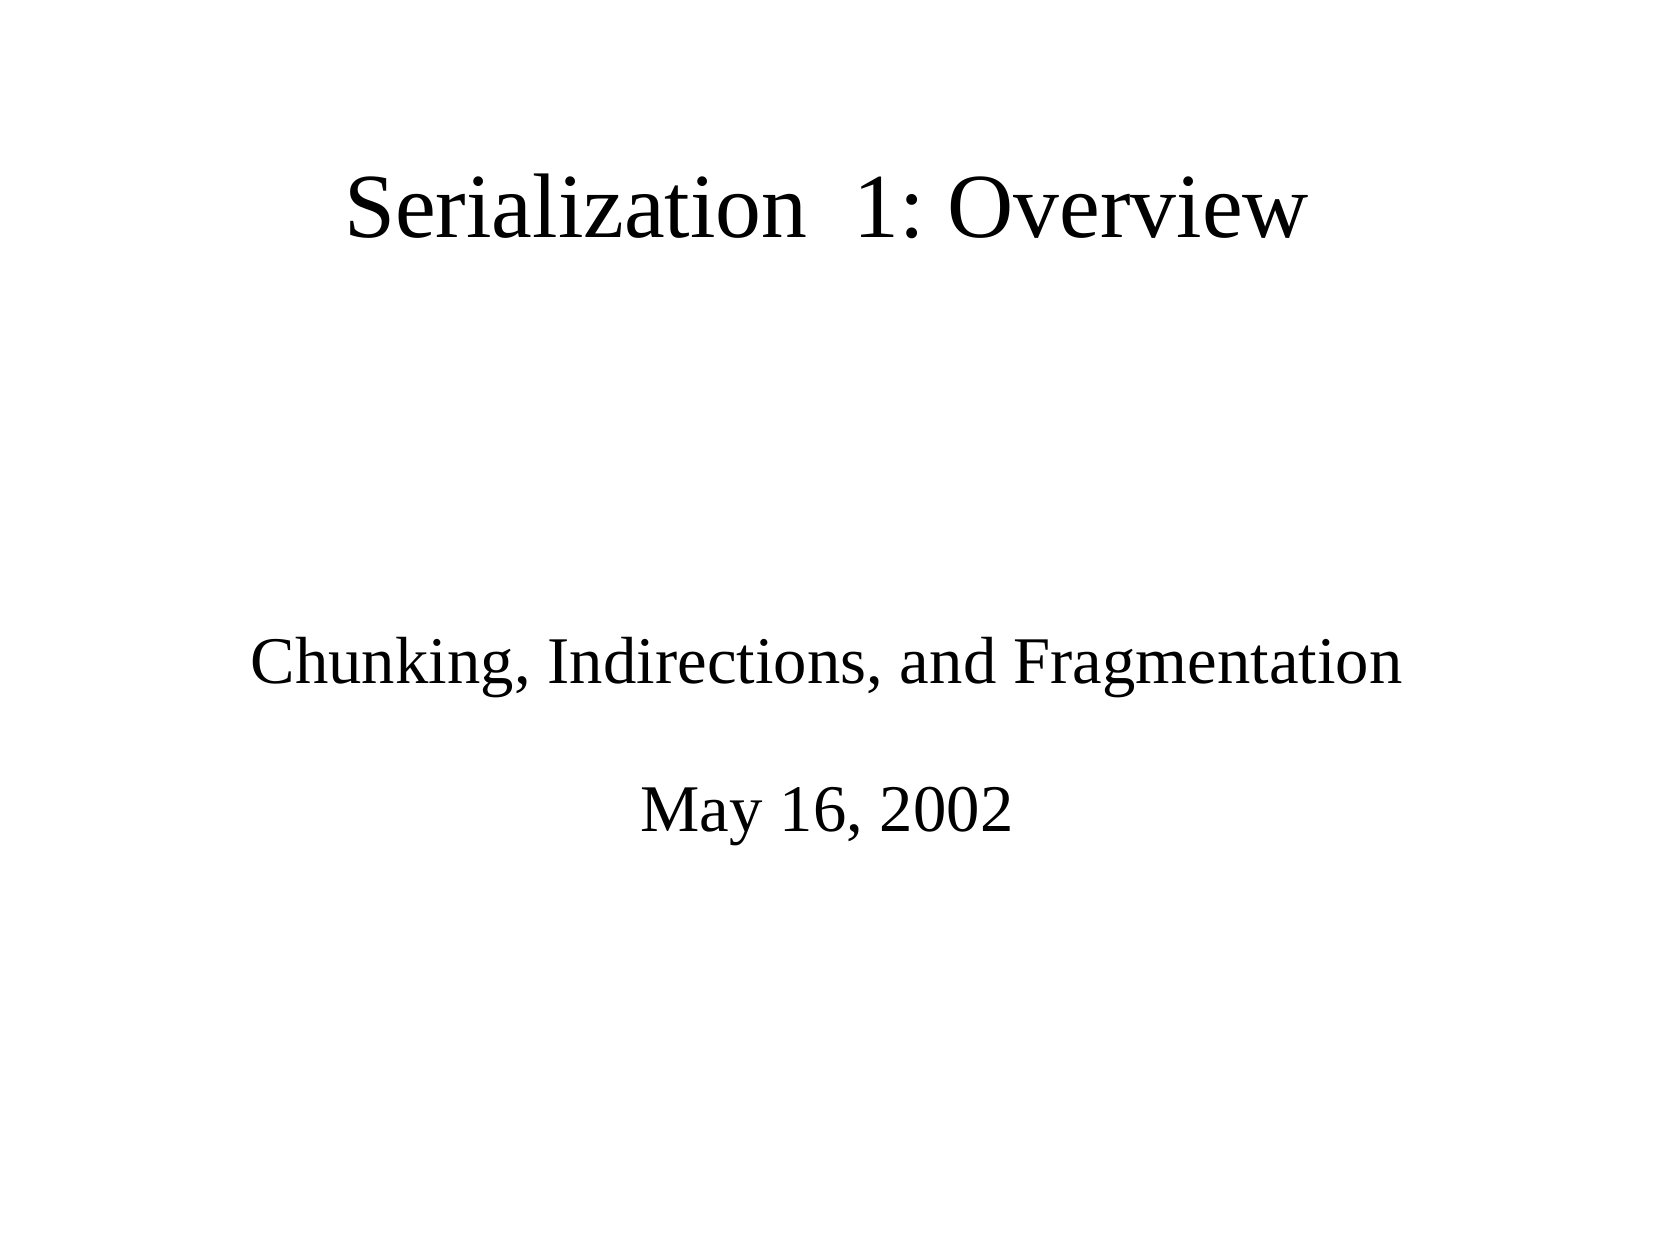

# Serialization 1: Overview
Chunking, Indirections, and Fragmentation
May 16, 2002